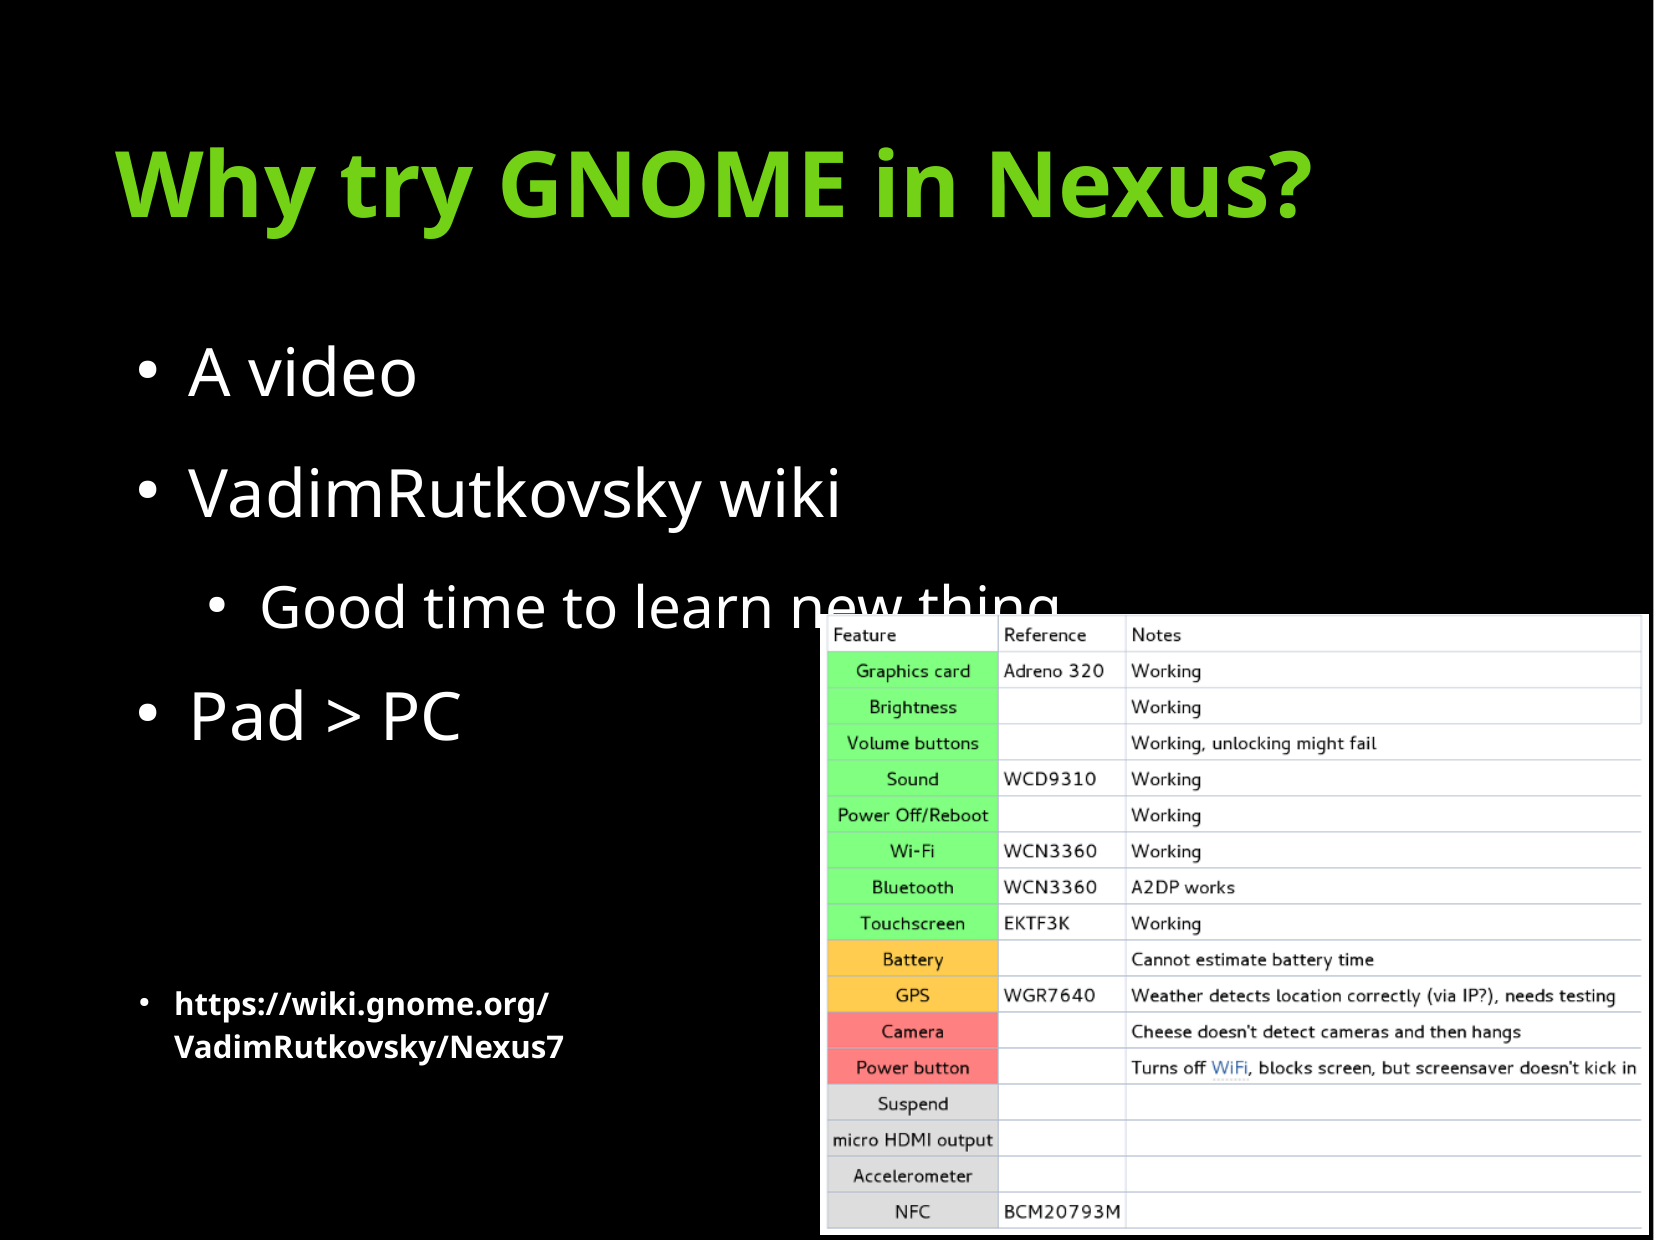

# Why try GNOME in Nexus?
A video
VadimRutkovsky wiki
Good time to learn new thing
Pad > PC
https://wiki.gnome.org/VadimRutkovsky/Nexus7